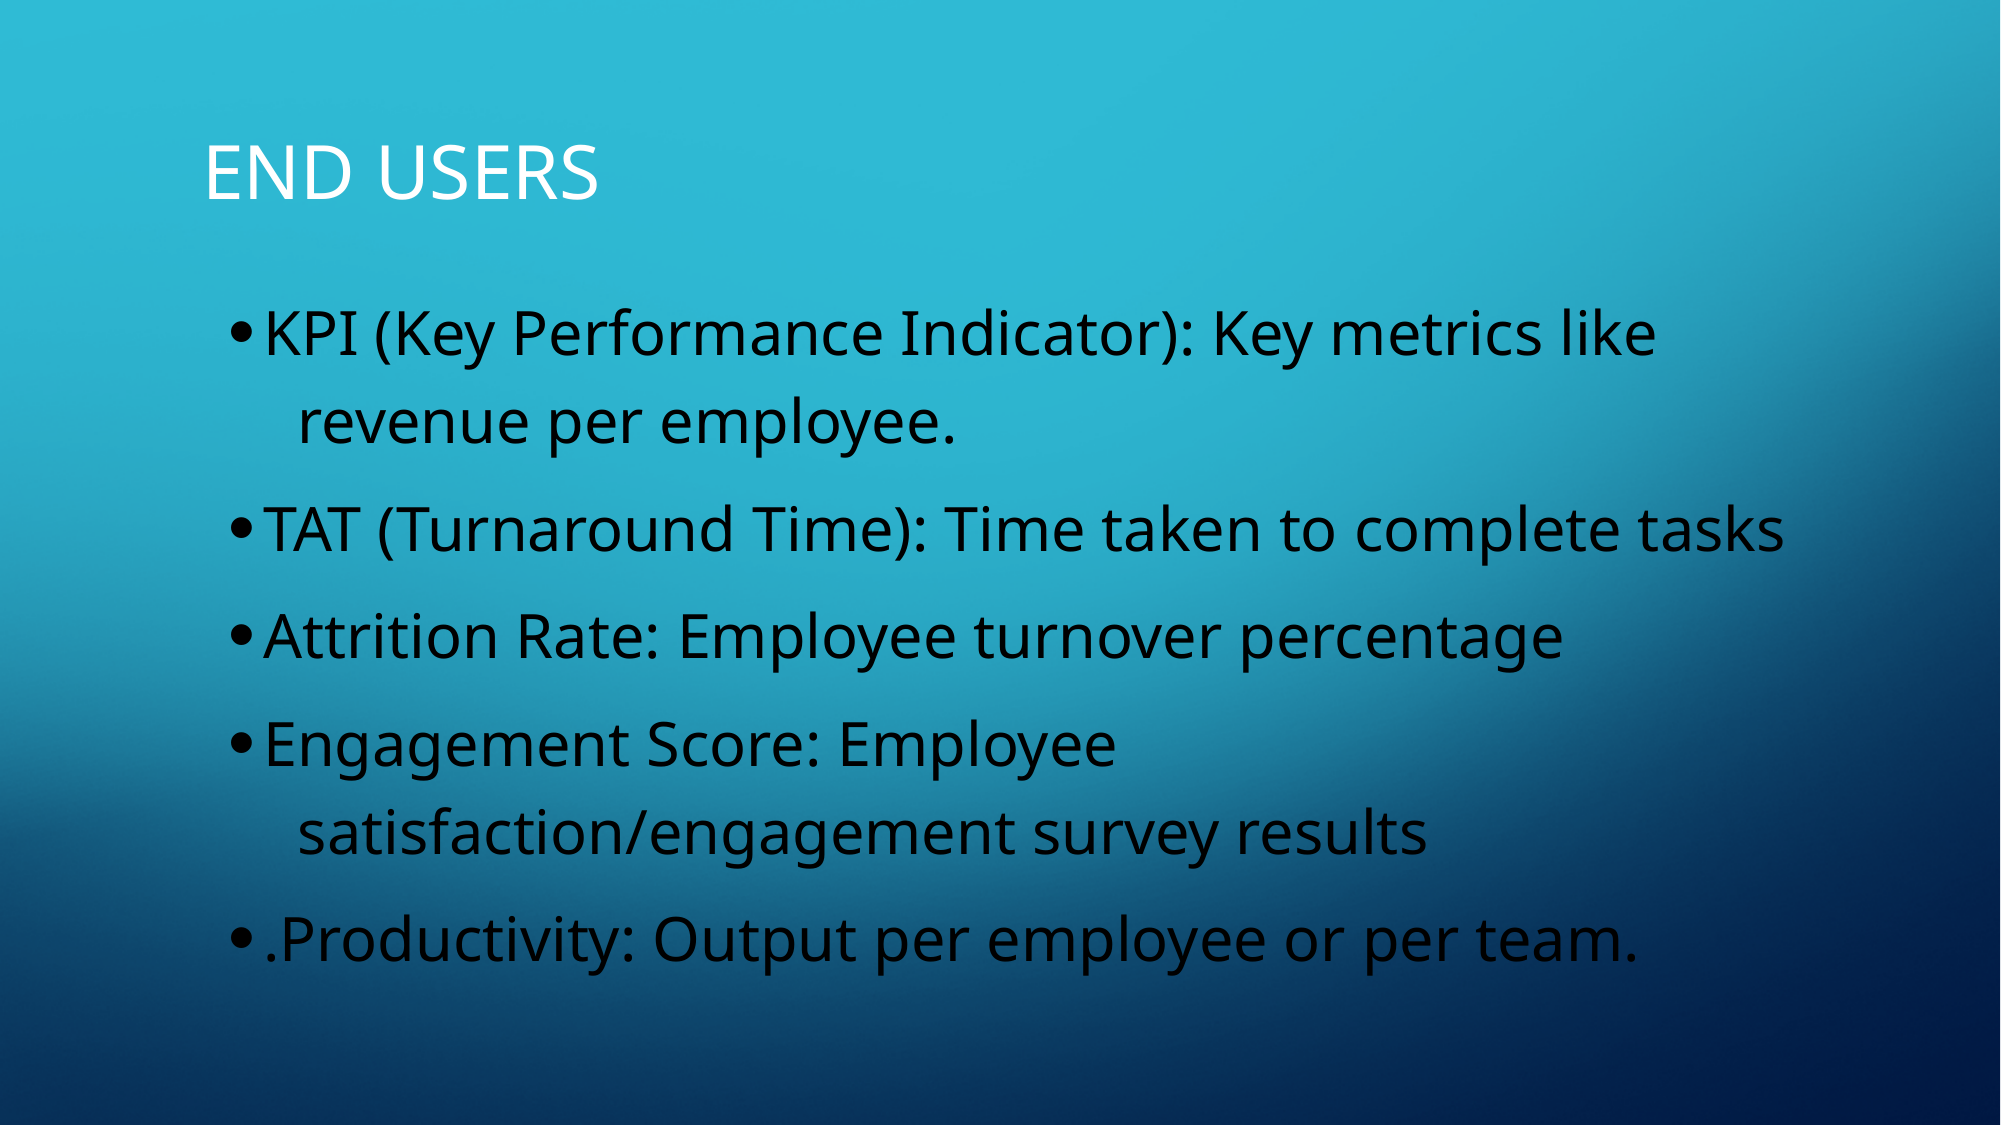

# END USERS
KPI (Key Performance Indicator): Key metrics like revenue per employee.
TAT (Turnaround Time): Time taken to complete tasks
Attrition Rate: Employee turnover percentage
Engagement Score: Employee satisfaction/engagement survey results
.Productivity: Output per employee or per team.